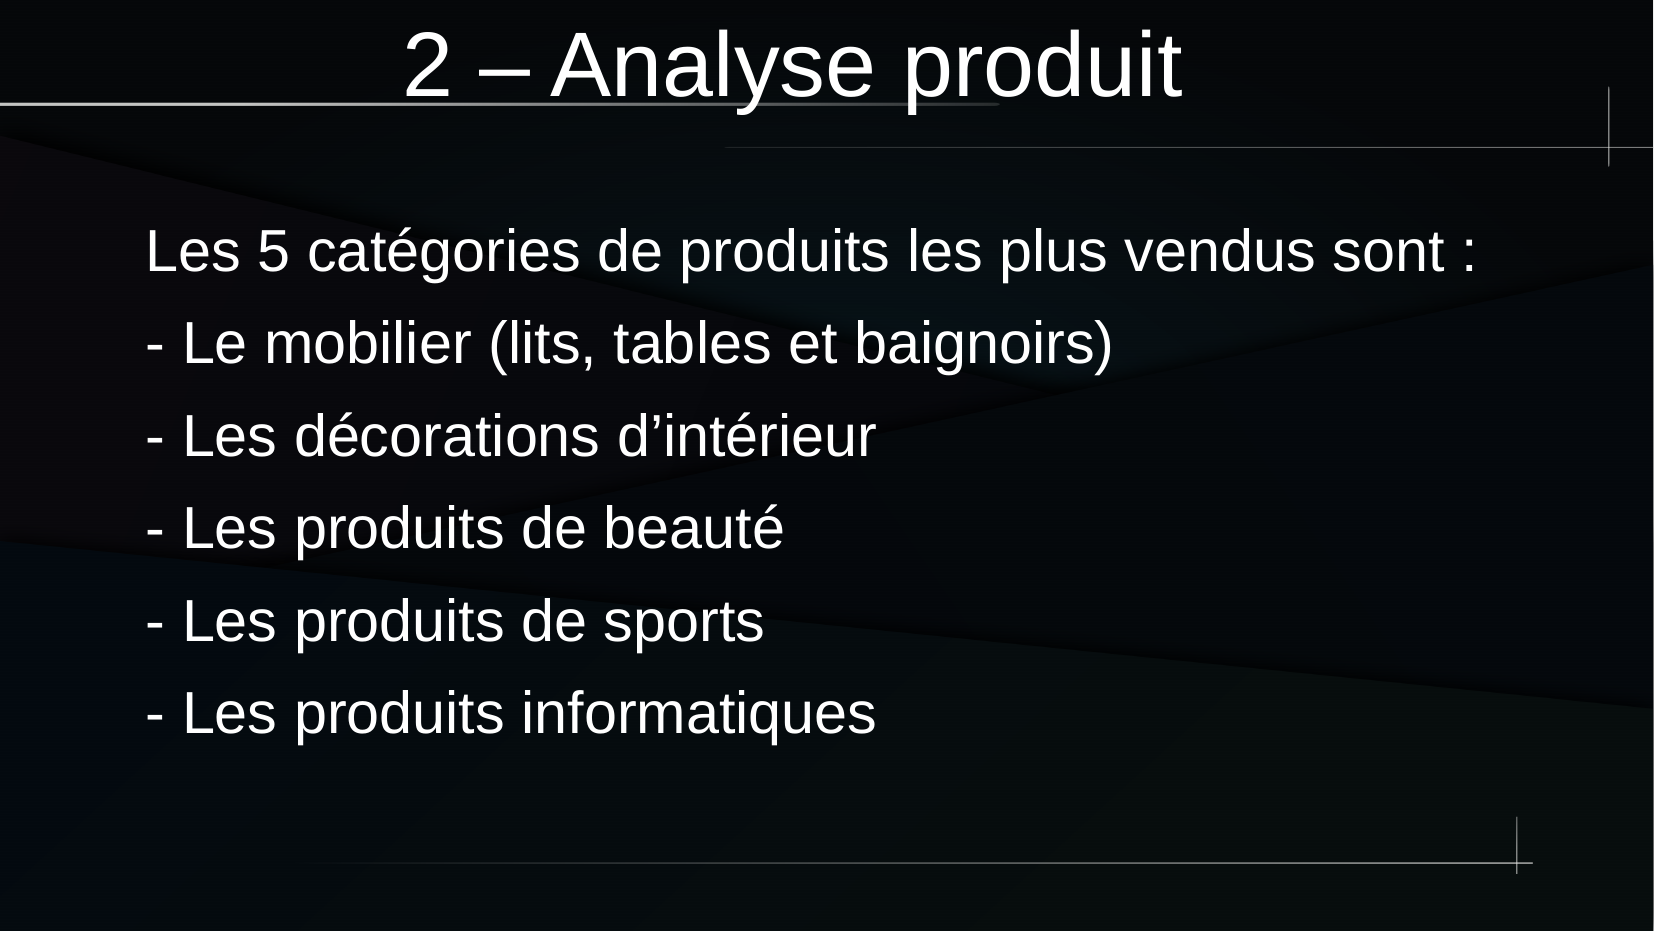

# 2 – Analyse produit
Les 5 catégories de produits les plus vendus sont :
- Le mobilier (lits, tables et baignoirs)
- Les décorations d’intérieur
- Les produits de beauté
- Les produits de sports
- Les produits informatiques